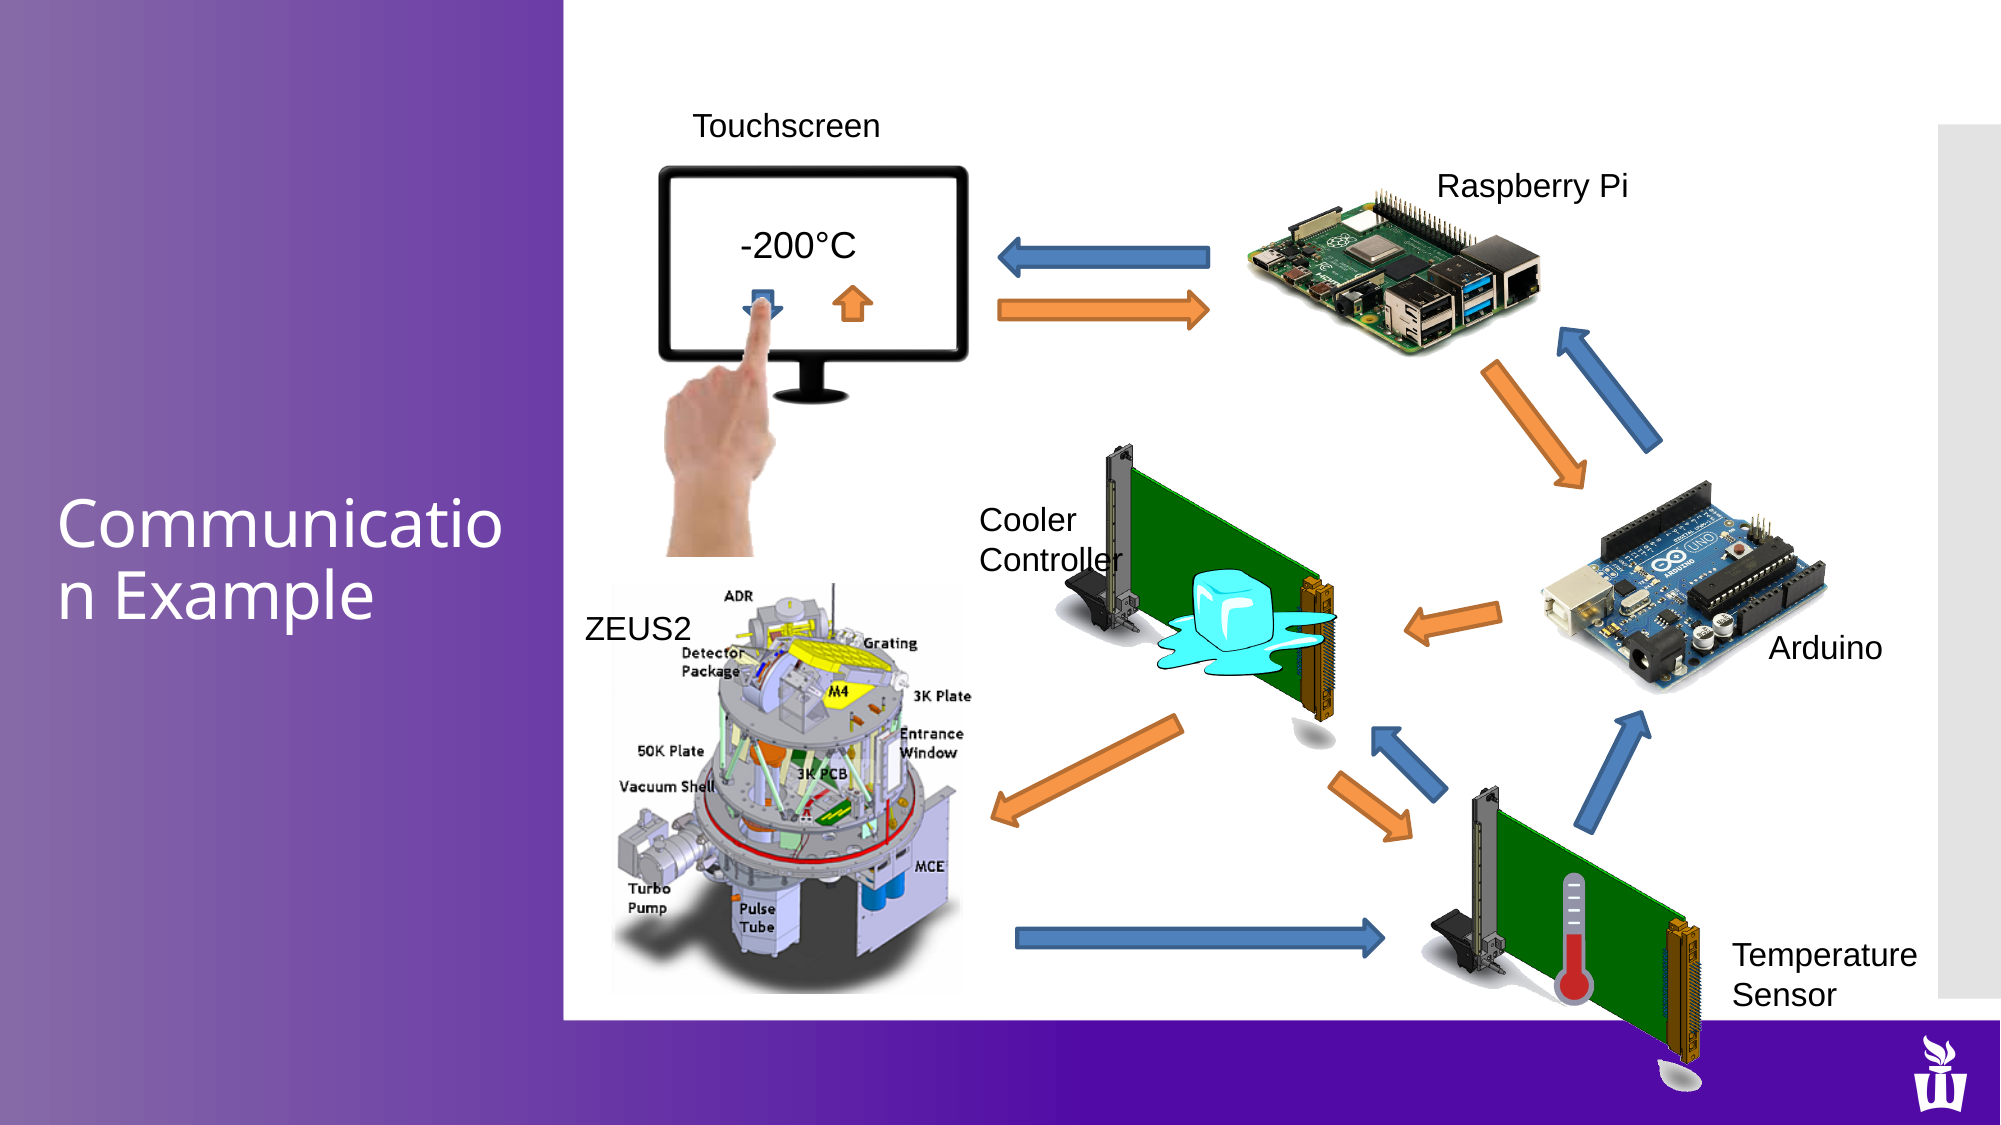

Touchscreen
Raspberry Pi
Communication Example
-200°C
Cooler Controller
ZEUS2
Arduino
Temperature Sensor